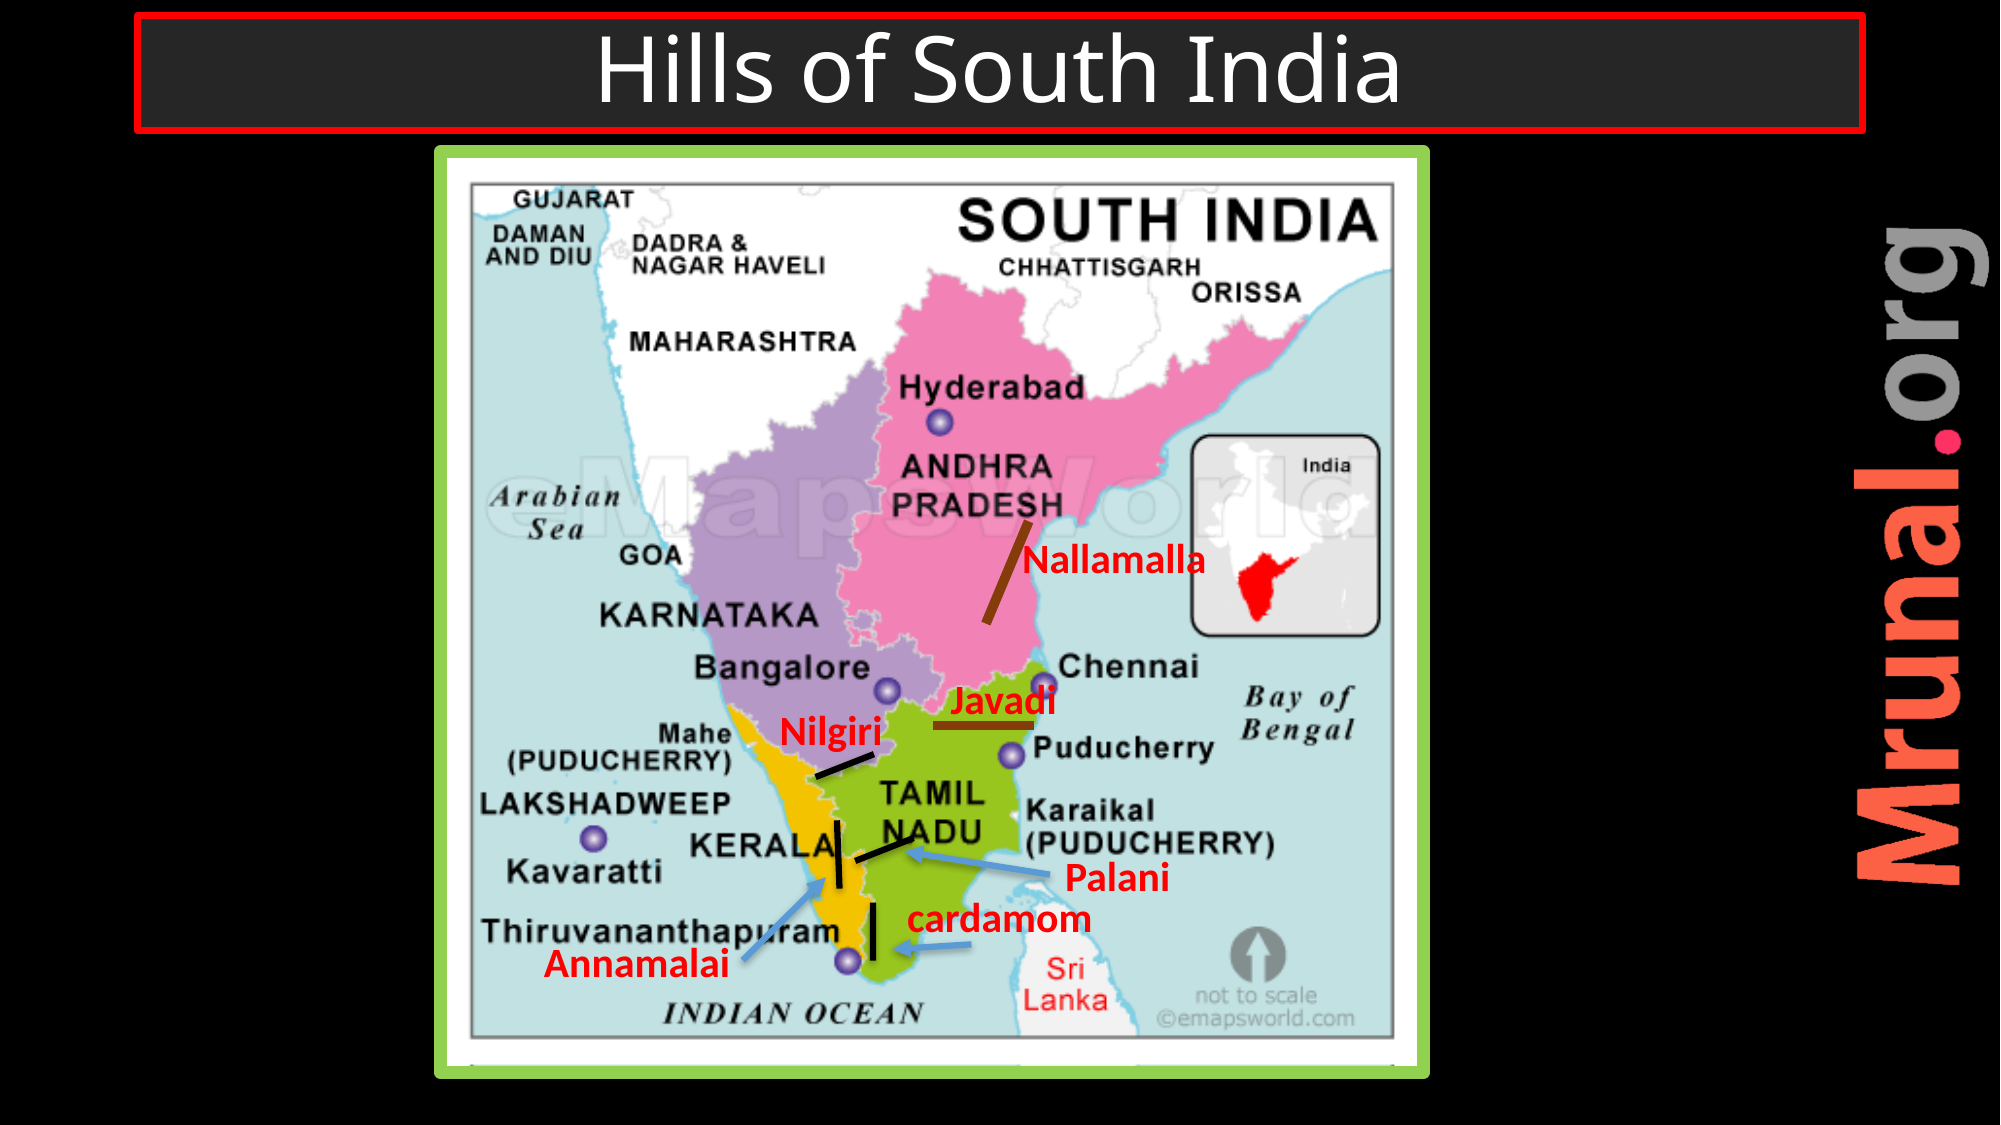

# Hills of South India
Nallamalla
Javadi
Nilgiri
Palani
cardamom
Annamalai